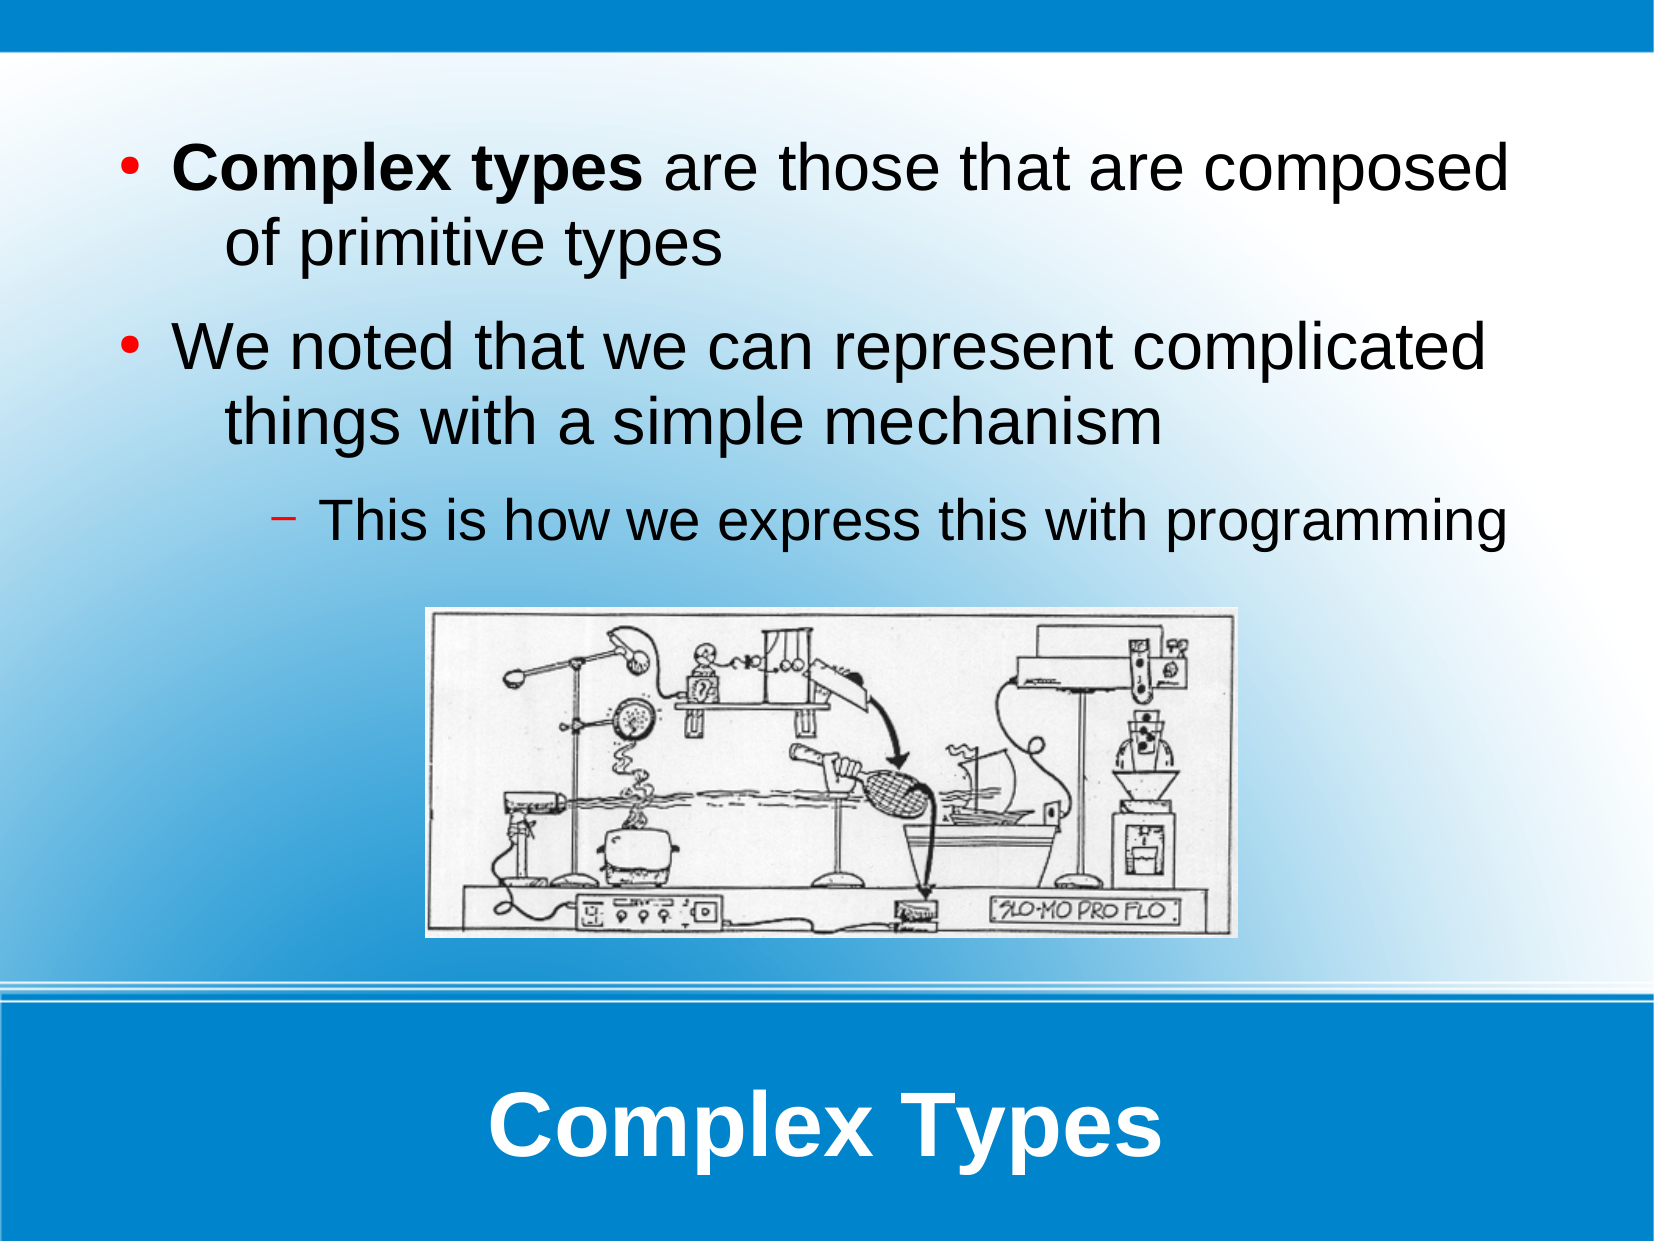

Complex types are those that are composed of primitive types
We noted that we can represent complicated things with a simple mechanism
This is how we express this with programming
# Complex Types